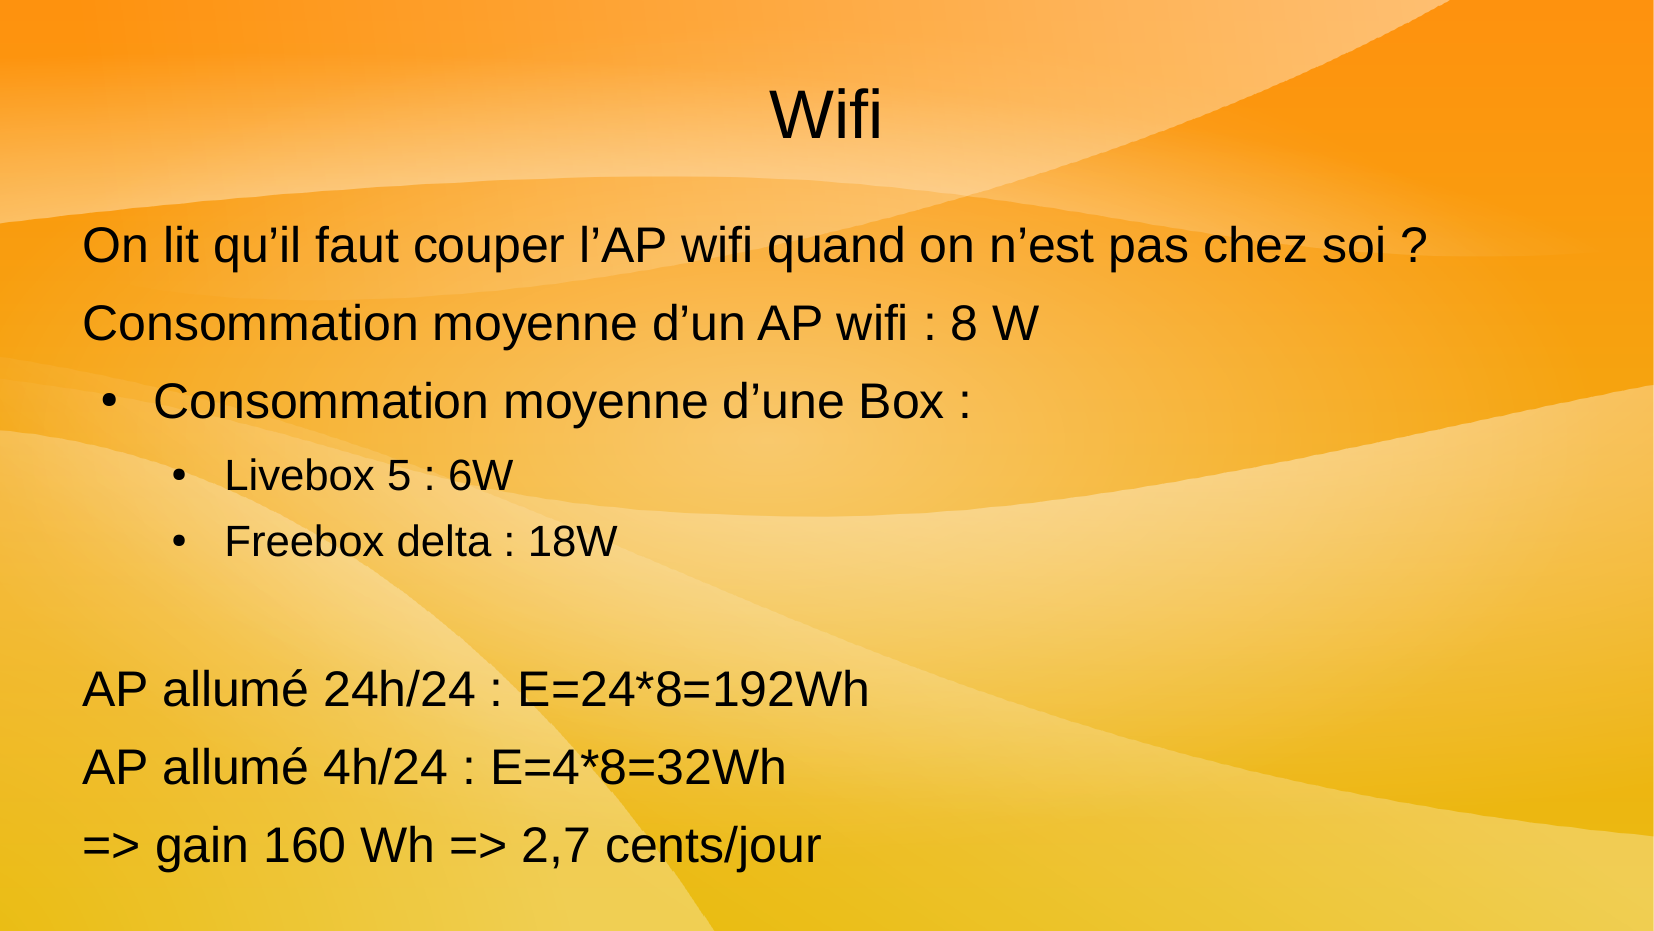

# Wifi
On lit qu’il faut couper l’AP wifi quand on n’est pas chez soi ?
Consommation moyenne d’un AP wifi : 8 W
Consommation moyenne d’une Box :
Livebox 5 : 6W
Freebox delta : 18W
AP allumé 24h/24 : E=24*8=192Wh
AP allumé 4h/24 : E=4*8=32Wh
=> gain 160 Wh => 2,7 cents/jour